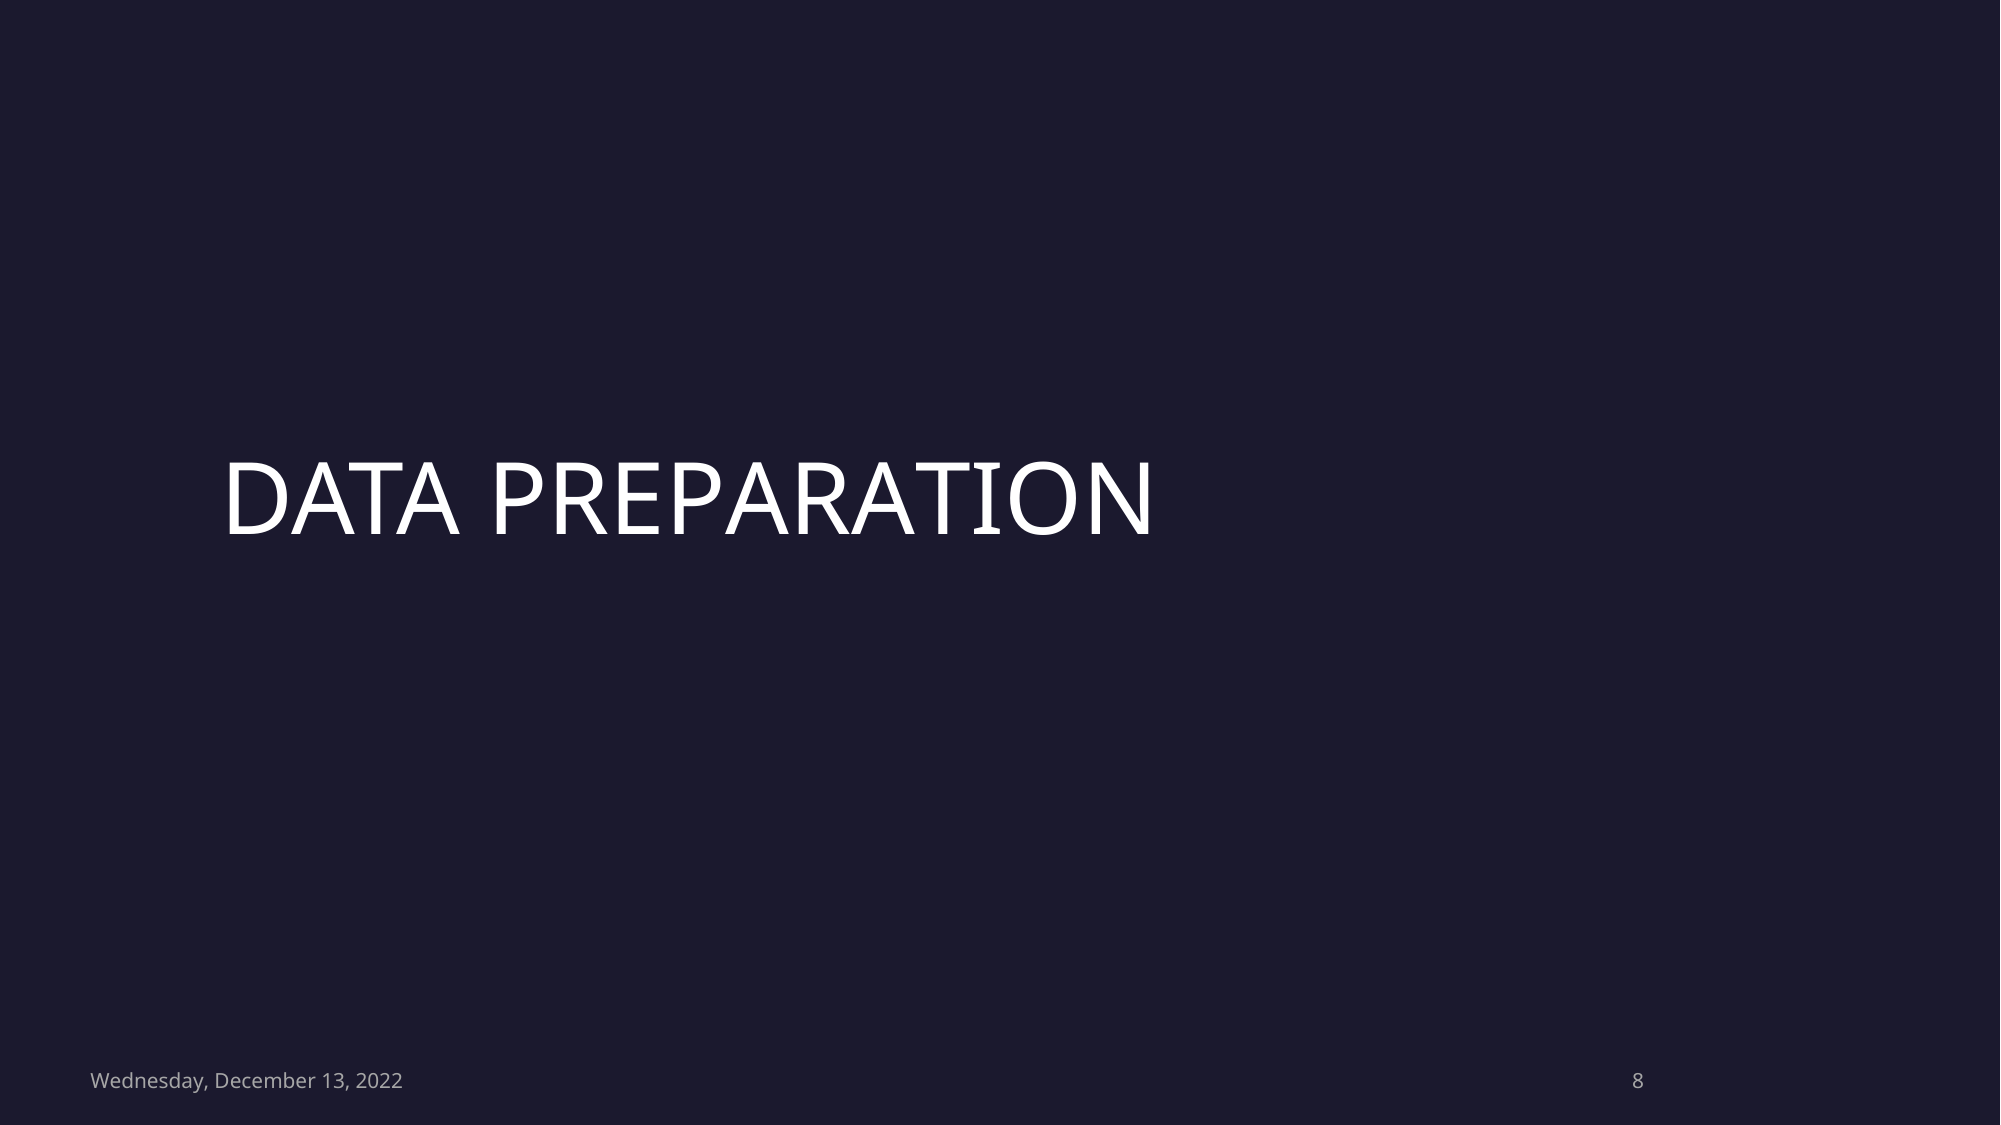

DATA PREPARATION
Wednesday, December 13, 2022
7